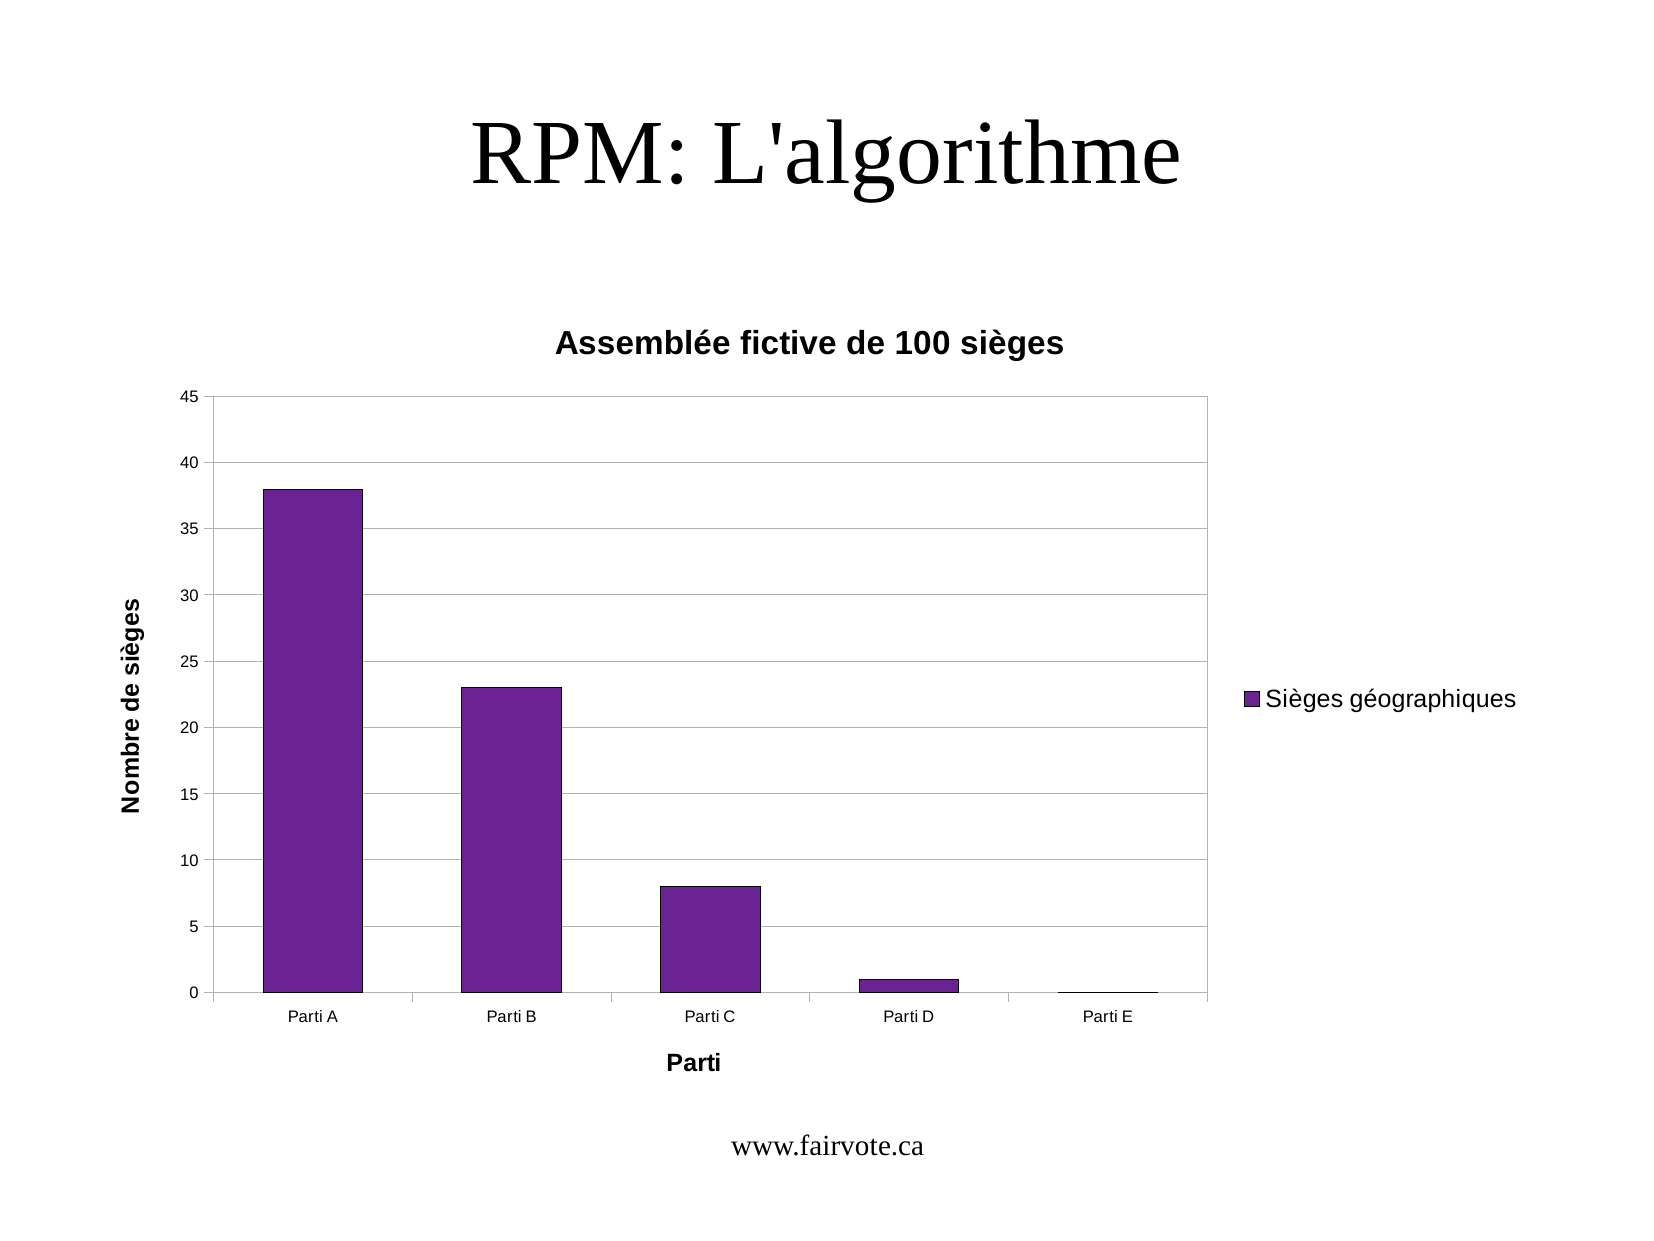

# RPM: L'algorithme
### Chart: Assemblée fictive de 100 sièges
| Category | Sièges géographiques |
|---|---|
| Parti A | 38.0 |
| Parti B | 23.0 |
| Parti C | 8.0 |
| Parti D | 1.0 |
| Parti E | 0.0 |www.fairvote.ca